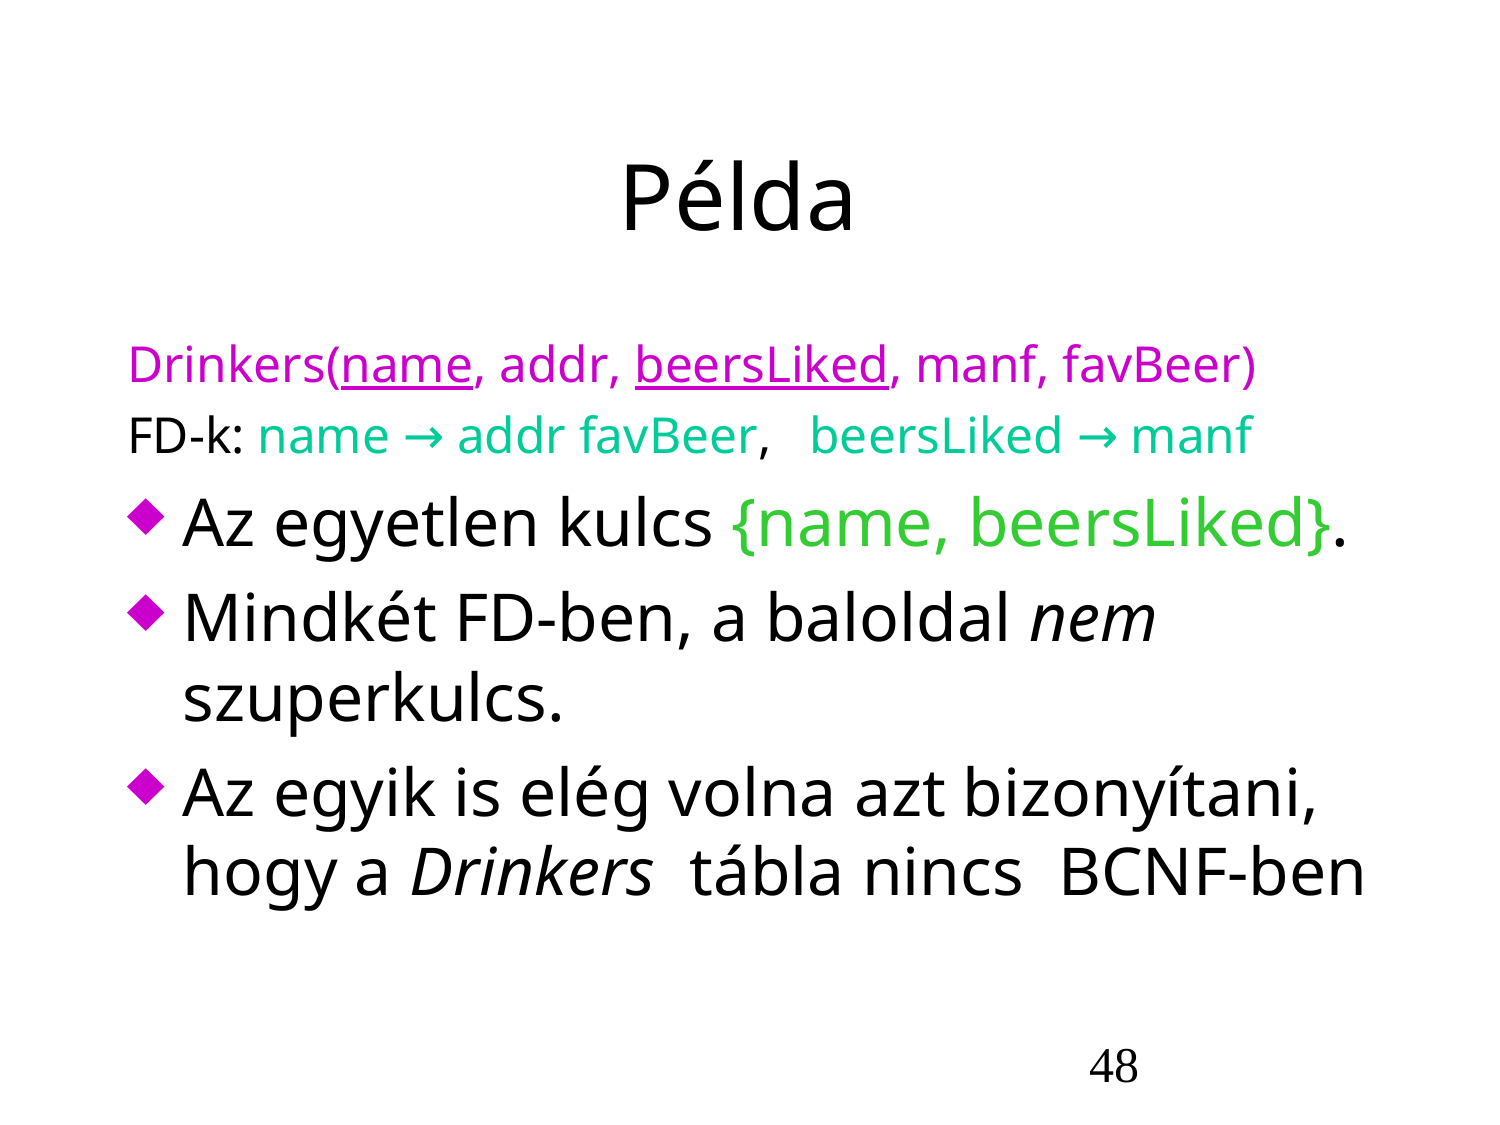

# Példa
Drinkers(name, addr, beersLiked, manf, favBeer)
FD-k: name → addr favBeer, beersLiked → manf
Az egyetlen kulcs {name, beersLiked}.
Mindkét FD-ben, a baloldal nem szuperkulcs.
Az egyik is elég volna azt bizonyítani, hogy a Drinkers tábla nincs BCNF-ben
48